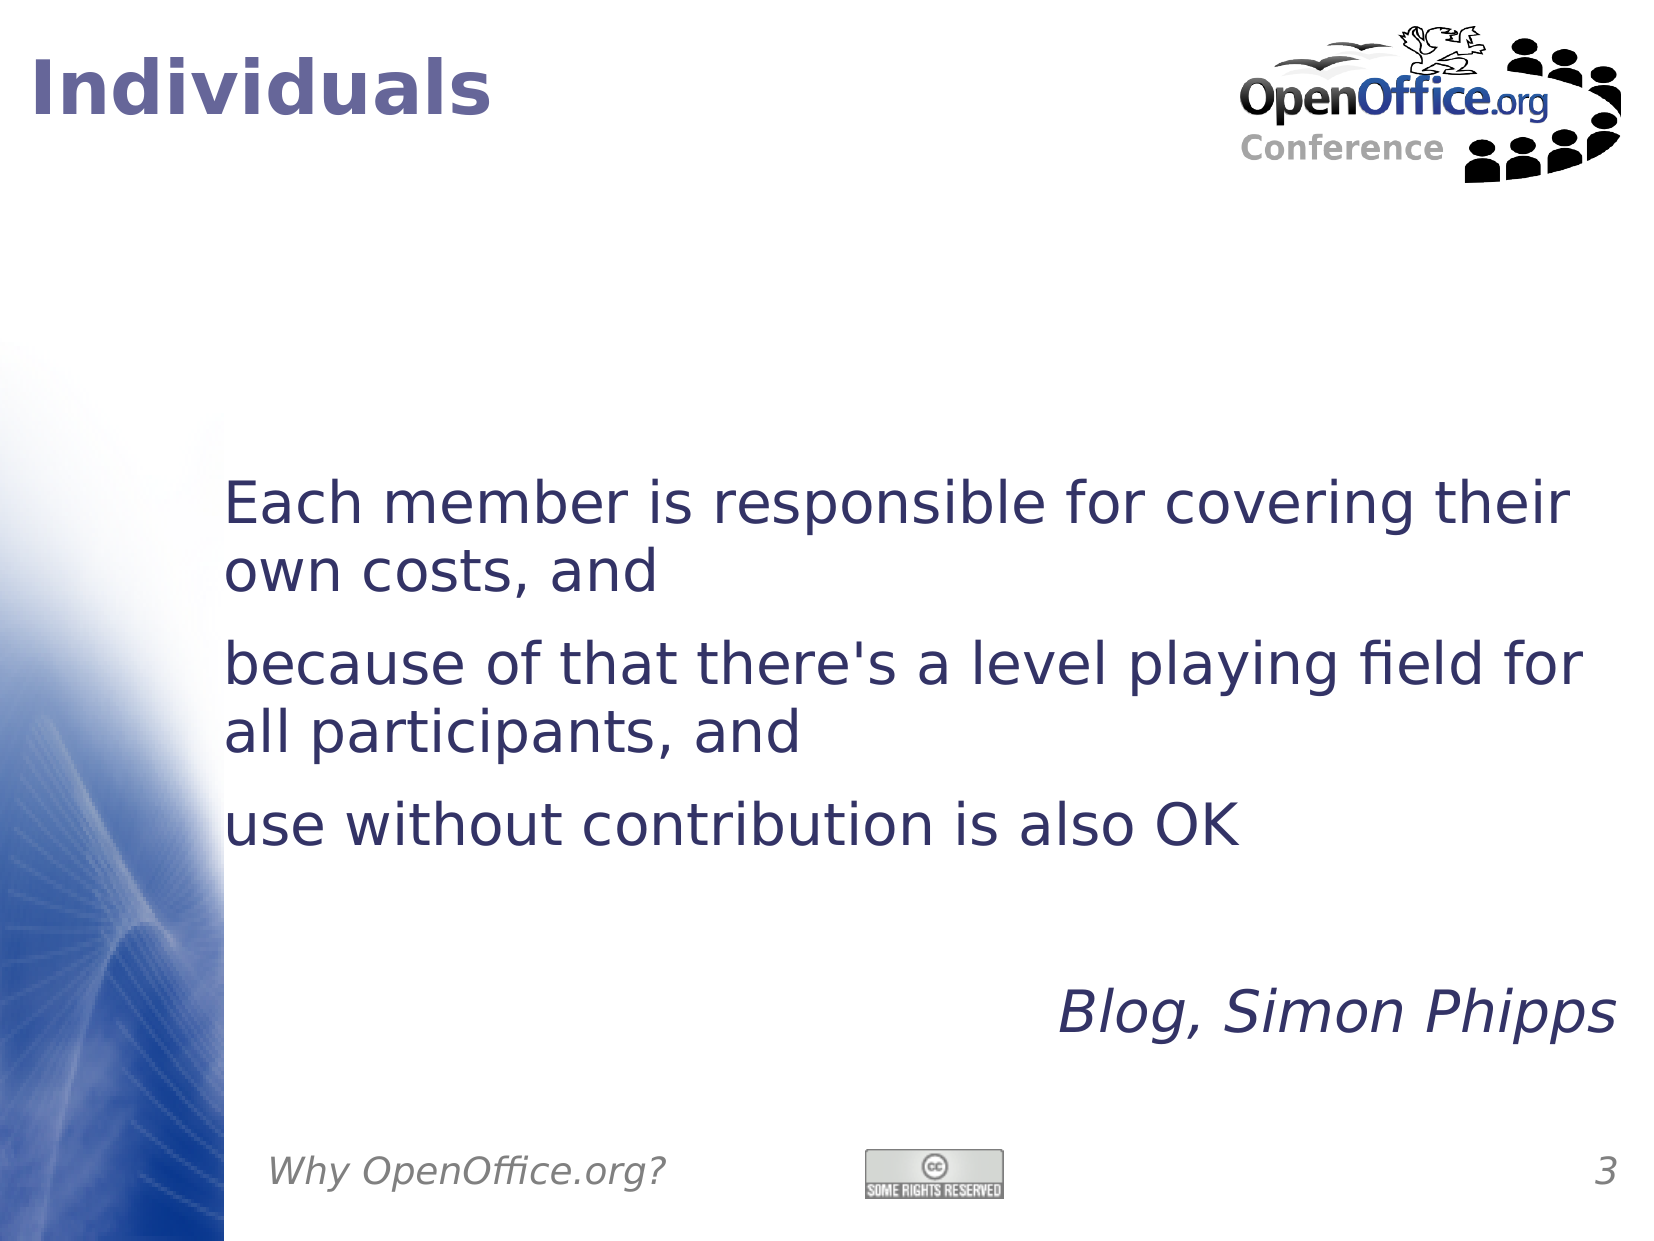

# Individuals
Each member is responsible for covering their own costs, and
because of that there's a level playing field for all participants, and
use without contribution is also OK
Blog, Simon Phipps